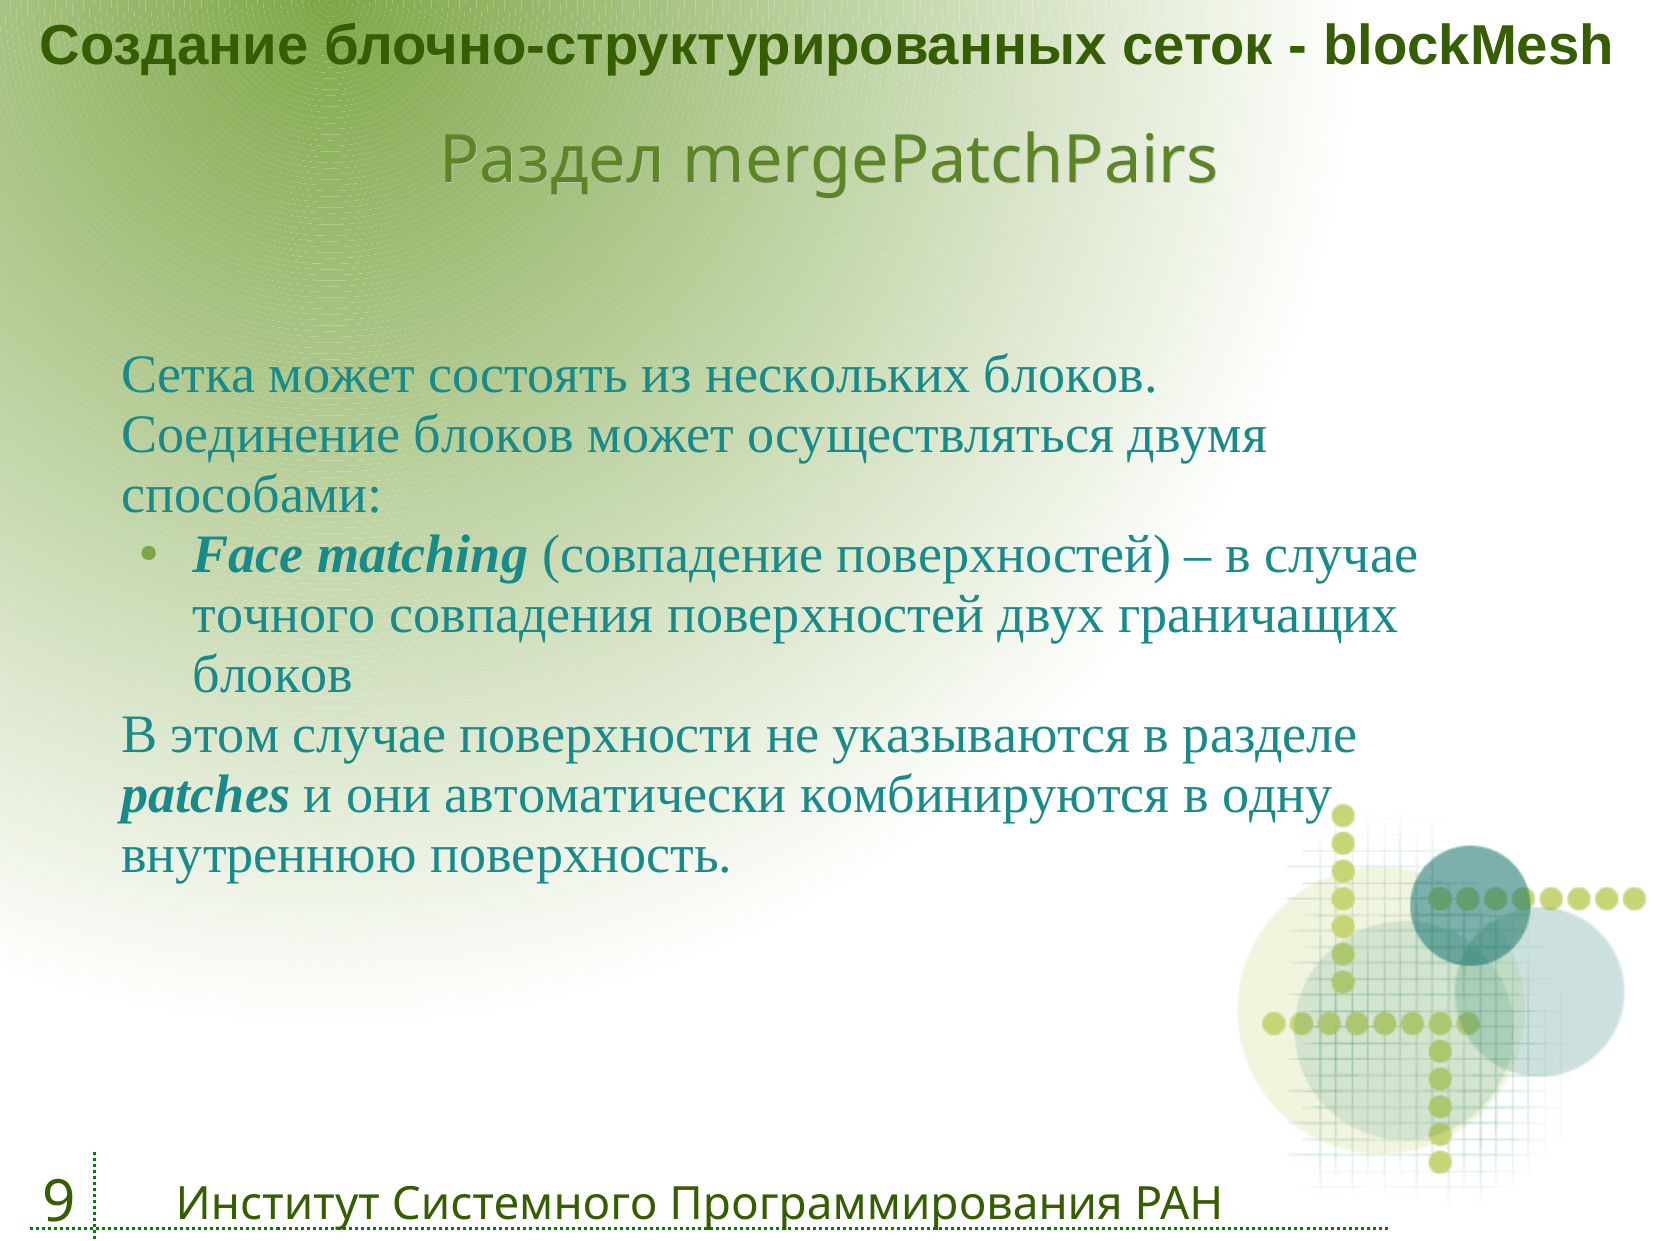

# Раздел mergePatchPairs
Сетка может состоять из нескольких блоков.
Соединение блоков может осуществляться двумя способами:
Face matching (совпадение поверхностей) – в случае точного совпадения поверхностей двух граничащих блоков
В этом случае поверхности не указываются в разделе patches и они автоматически комбинируются в одну внутреннюю поверхность.